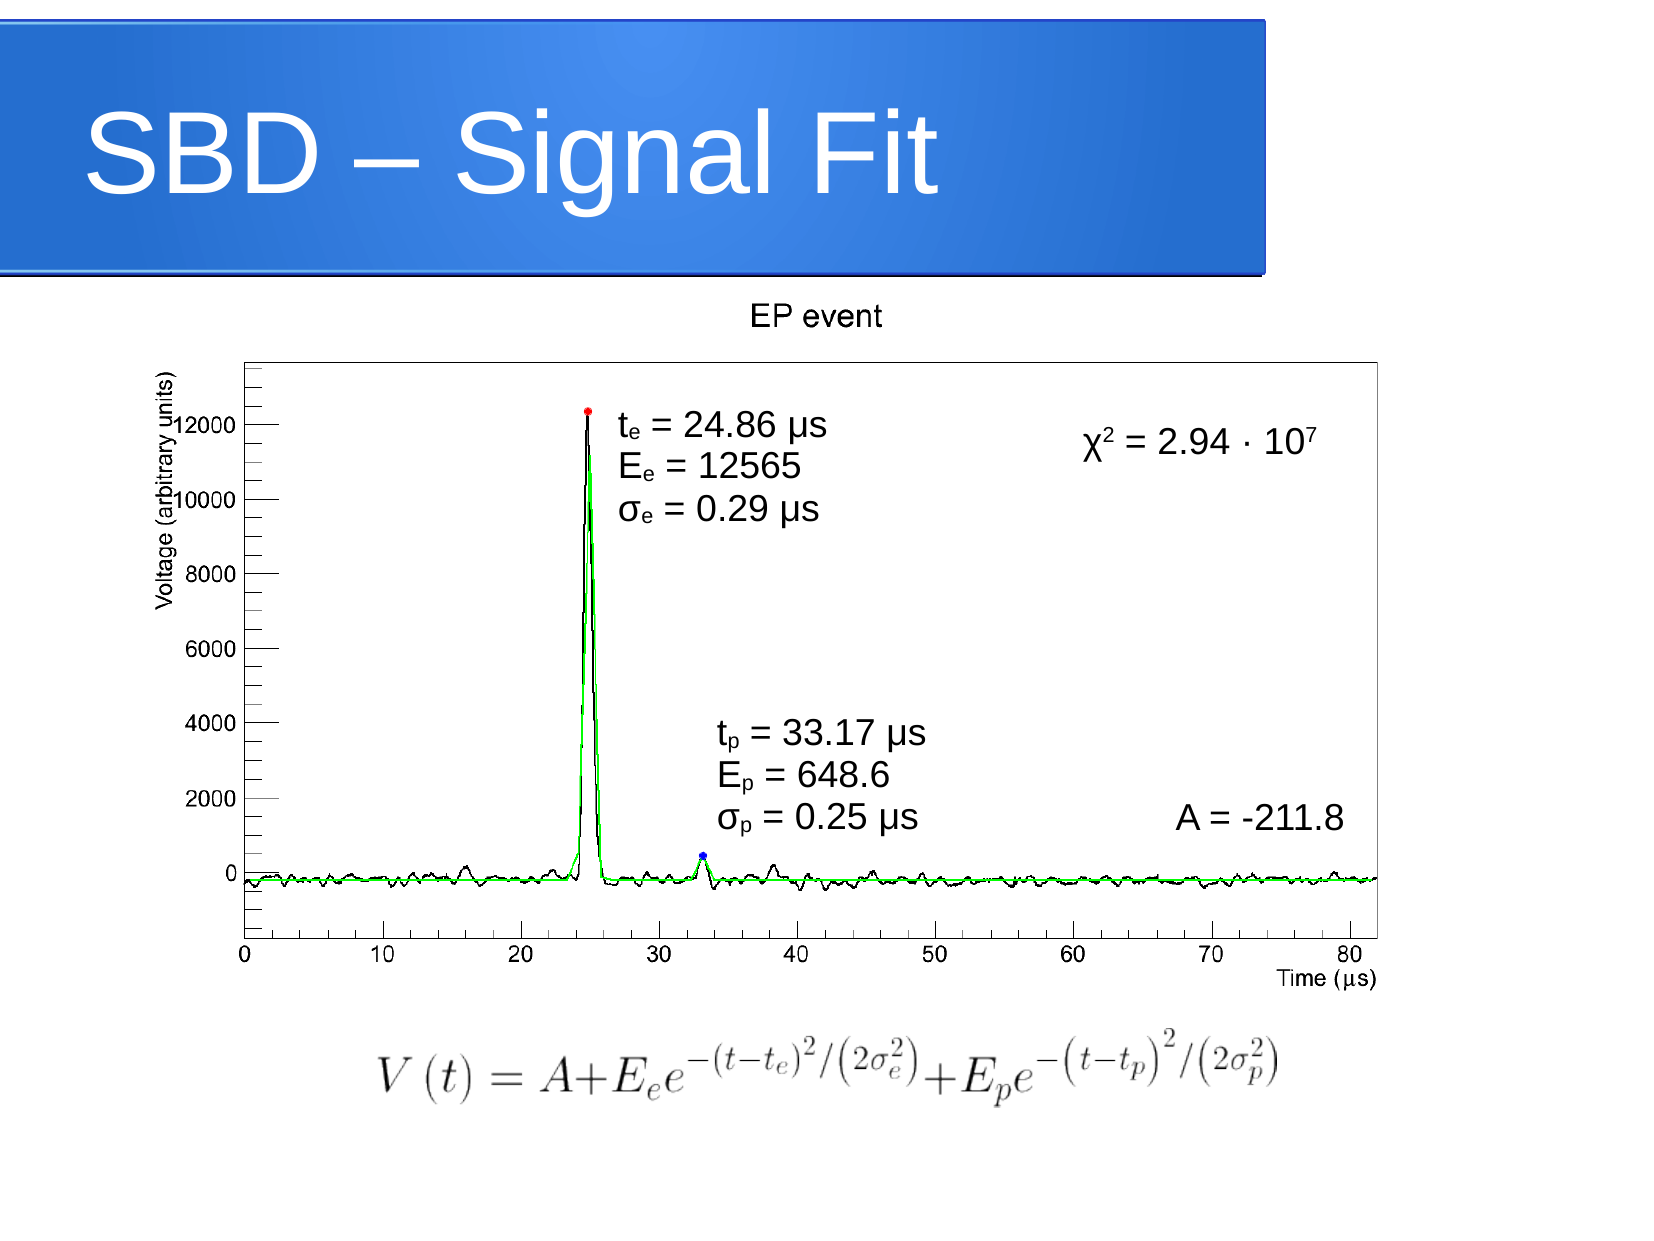

# SBD – Signal Fit
te = 24.86 μs
Ee = 12565
σe = 0.29 μs
χ2 = 2.94 · 107
tp = 33.17 μs
Ep = 648.6
σp = 0.25 μs
A = -211.8